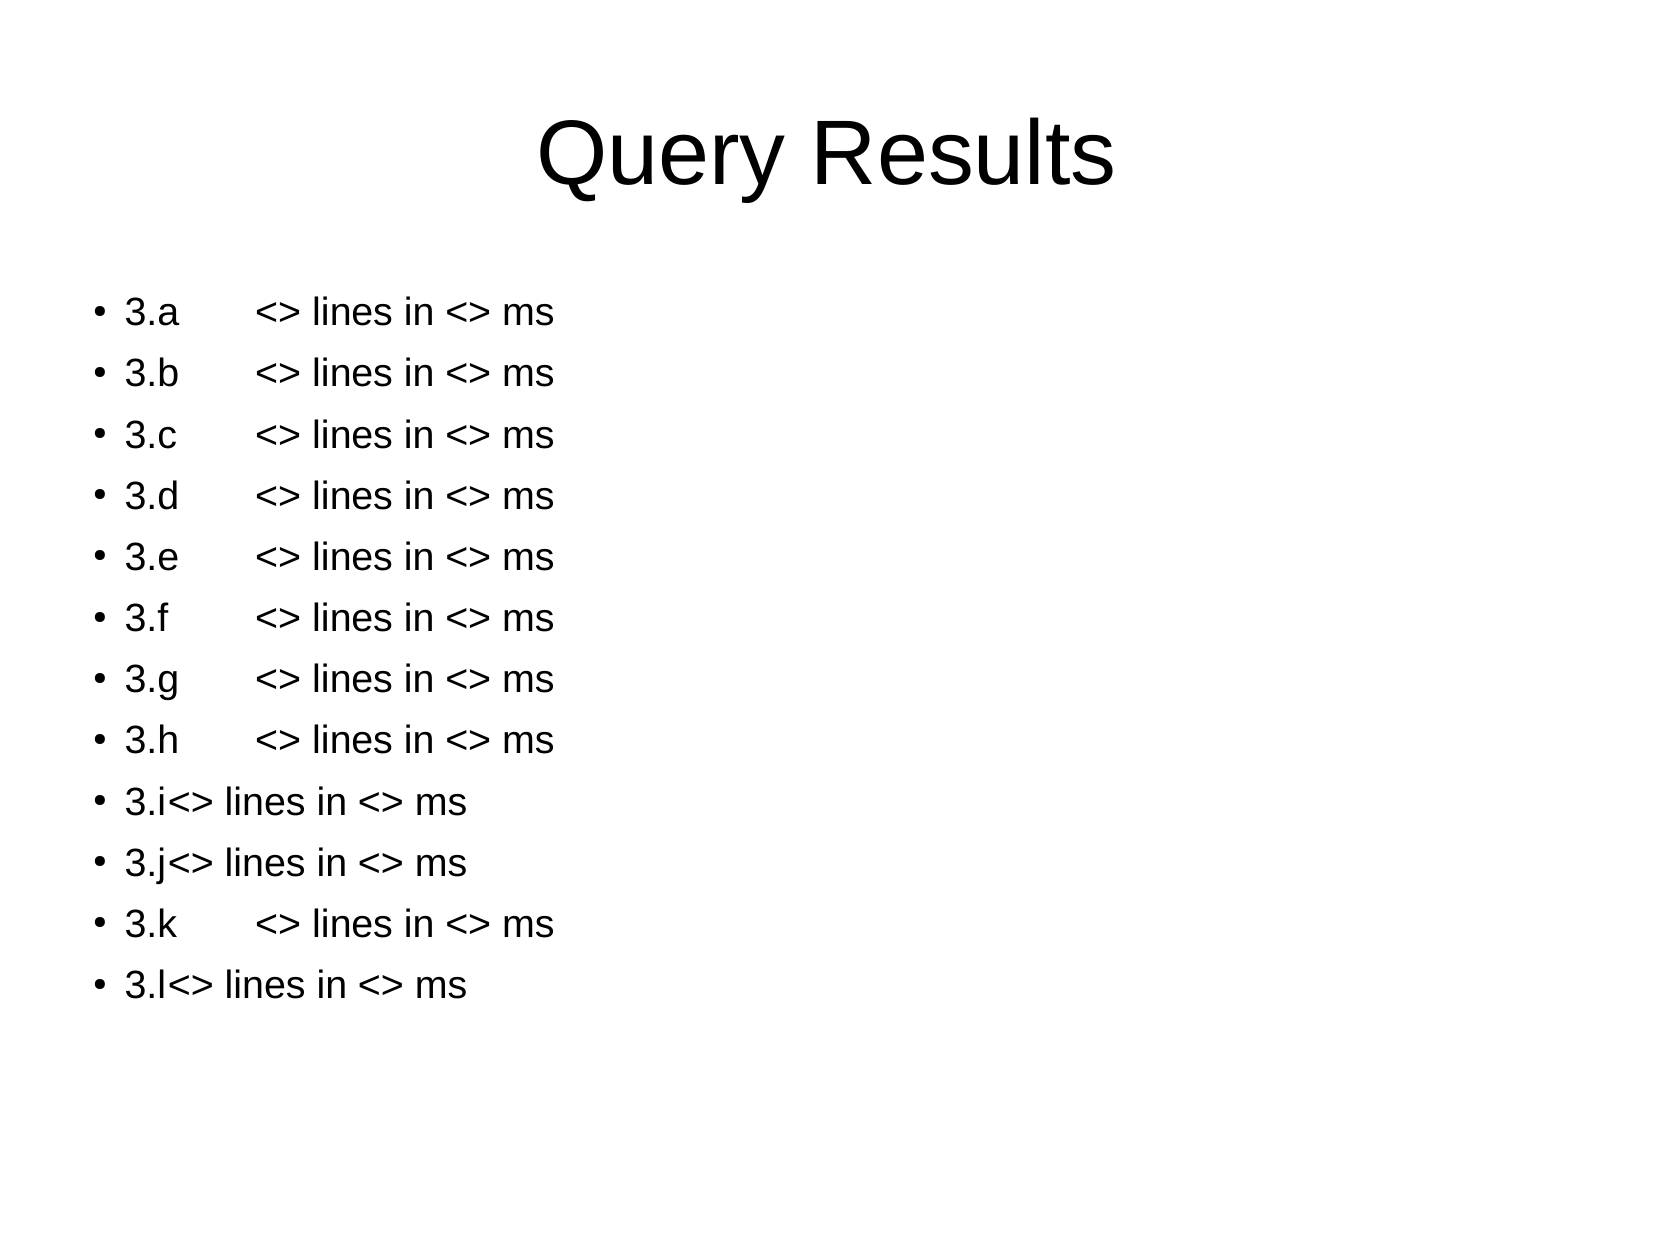

# Query Results
3.a		<> lines in <> ms
3.b		<> lines in <> ms
3.c		<> lines in <> ms
3.d		<> lines in <> ms
3.e		<> lines in <> ms
3.f		<> lines in <> ms
3.g		<> lines in <> ms
3.h		<> lines in <> ms
3.i			<> lines in <> ms
3.j			<> lines in <> ms
3.k		<> lines in <> ms
3.l			<> lines in <> ms